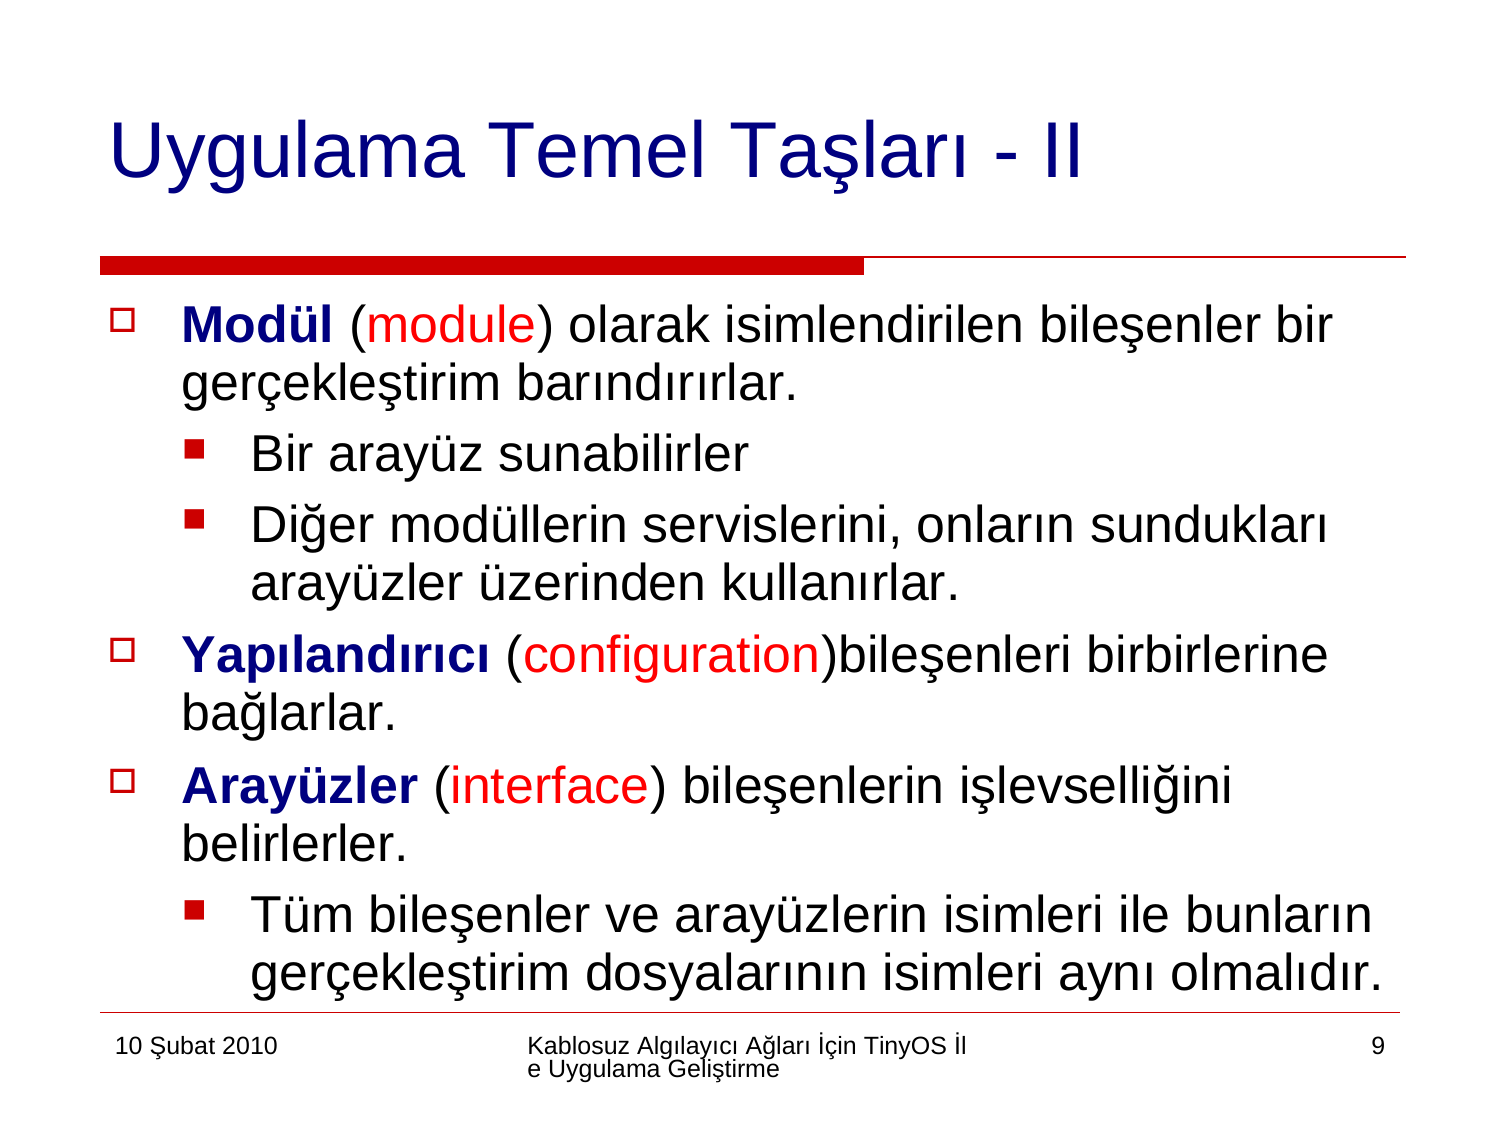

# Uygulama Temel Taşları - II
Modül (module) olarak isimlendirilen bileşenler bir gerçekleştirim barındırırlar.
Bir arayüz sunabilirler
Diğer modüllerin servislerini, onların sundukları arayüzler üzerinden kullanırlar.
Yapılandırıcı (configuration)bileşenleri birbirlerine bağlarlar.
Arayüzler (interface) bileşenlerin işlevselliğini belirlerler.
Tüm bileşenler ve arayüzlerin isimleri ile bunların gerçekleştirim dosyalarının isimleri aynı olmalıdır.
10 Şubat 2010
Kablosuz Algılayıcı Ağları İçin TinyOS İle Uygulama Geliştirme
9